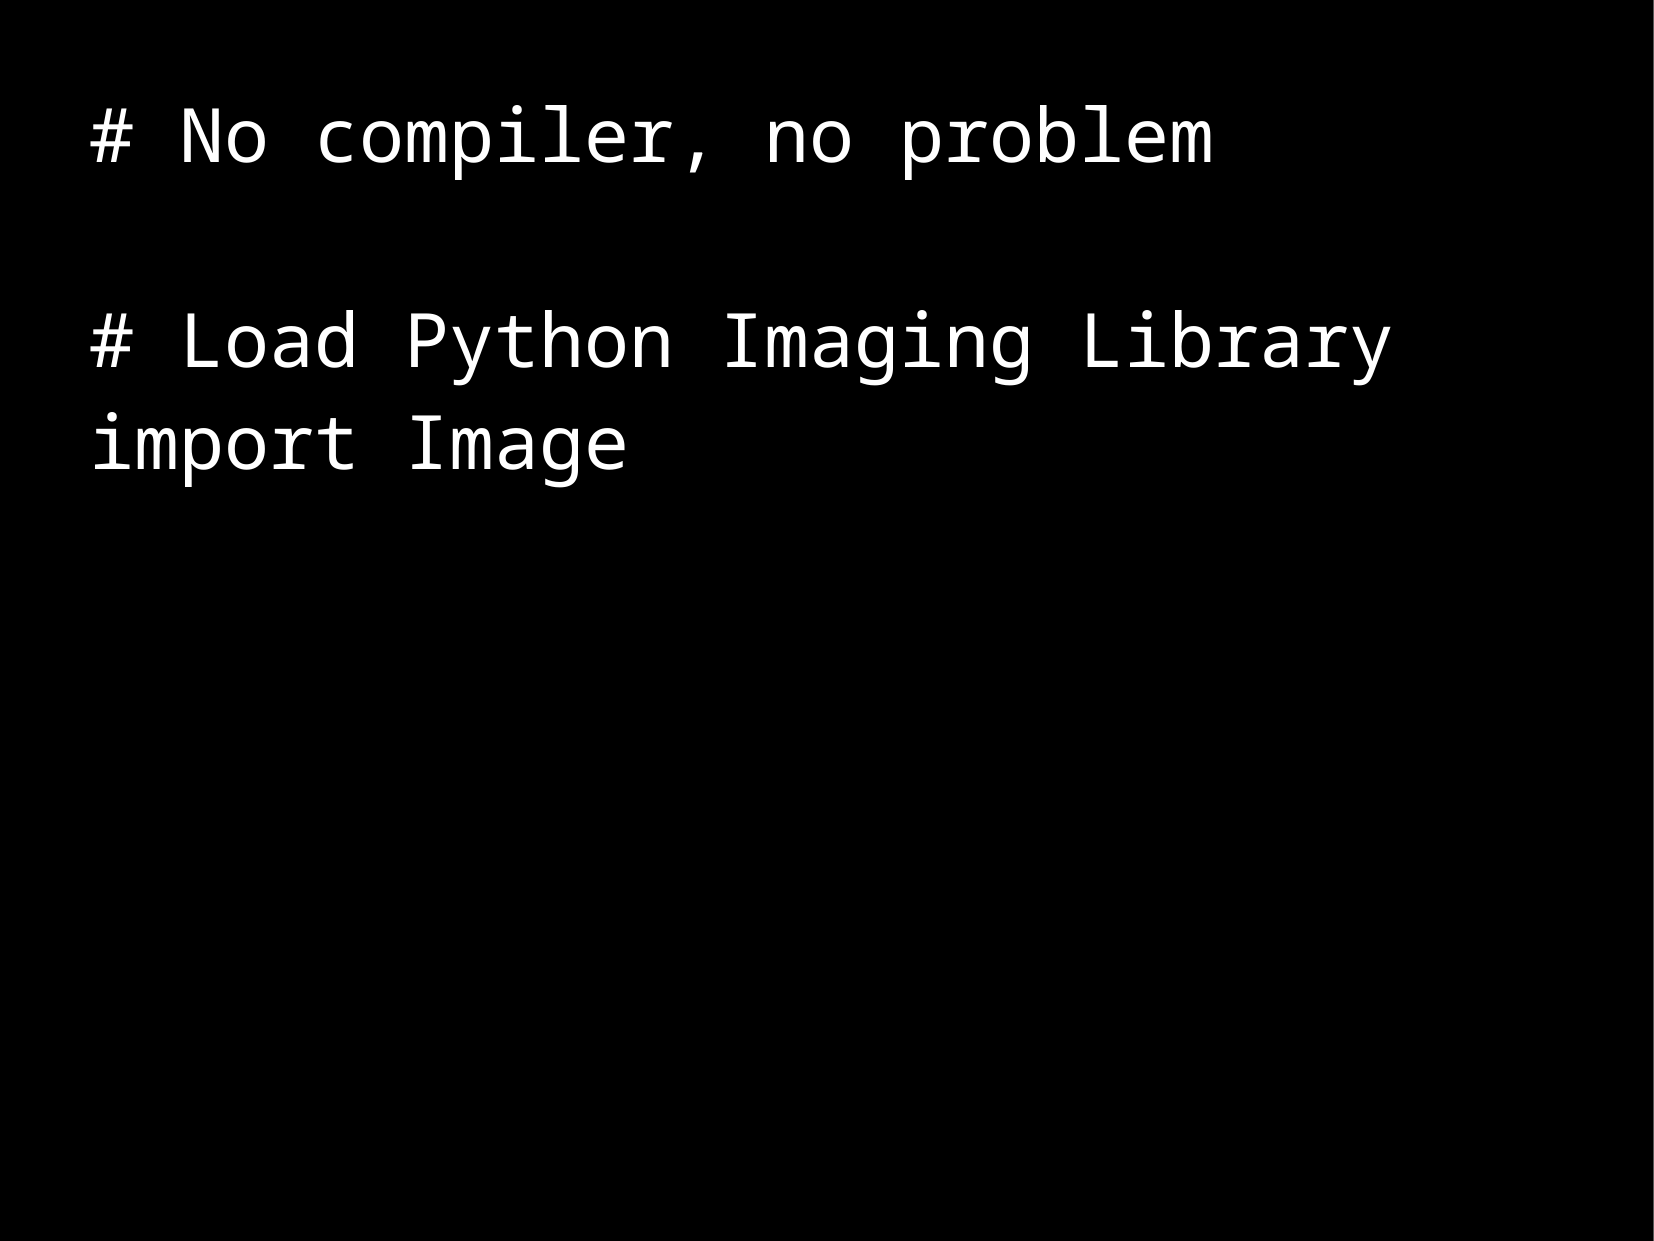

# No compiler, no problem
# Load Python Imaging Library
import Image